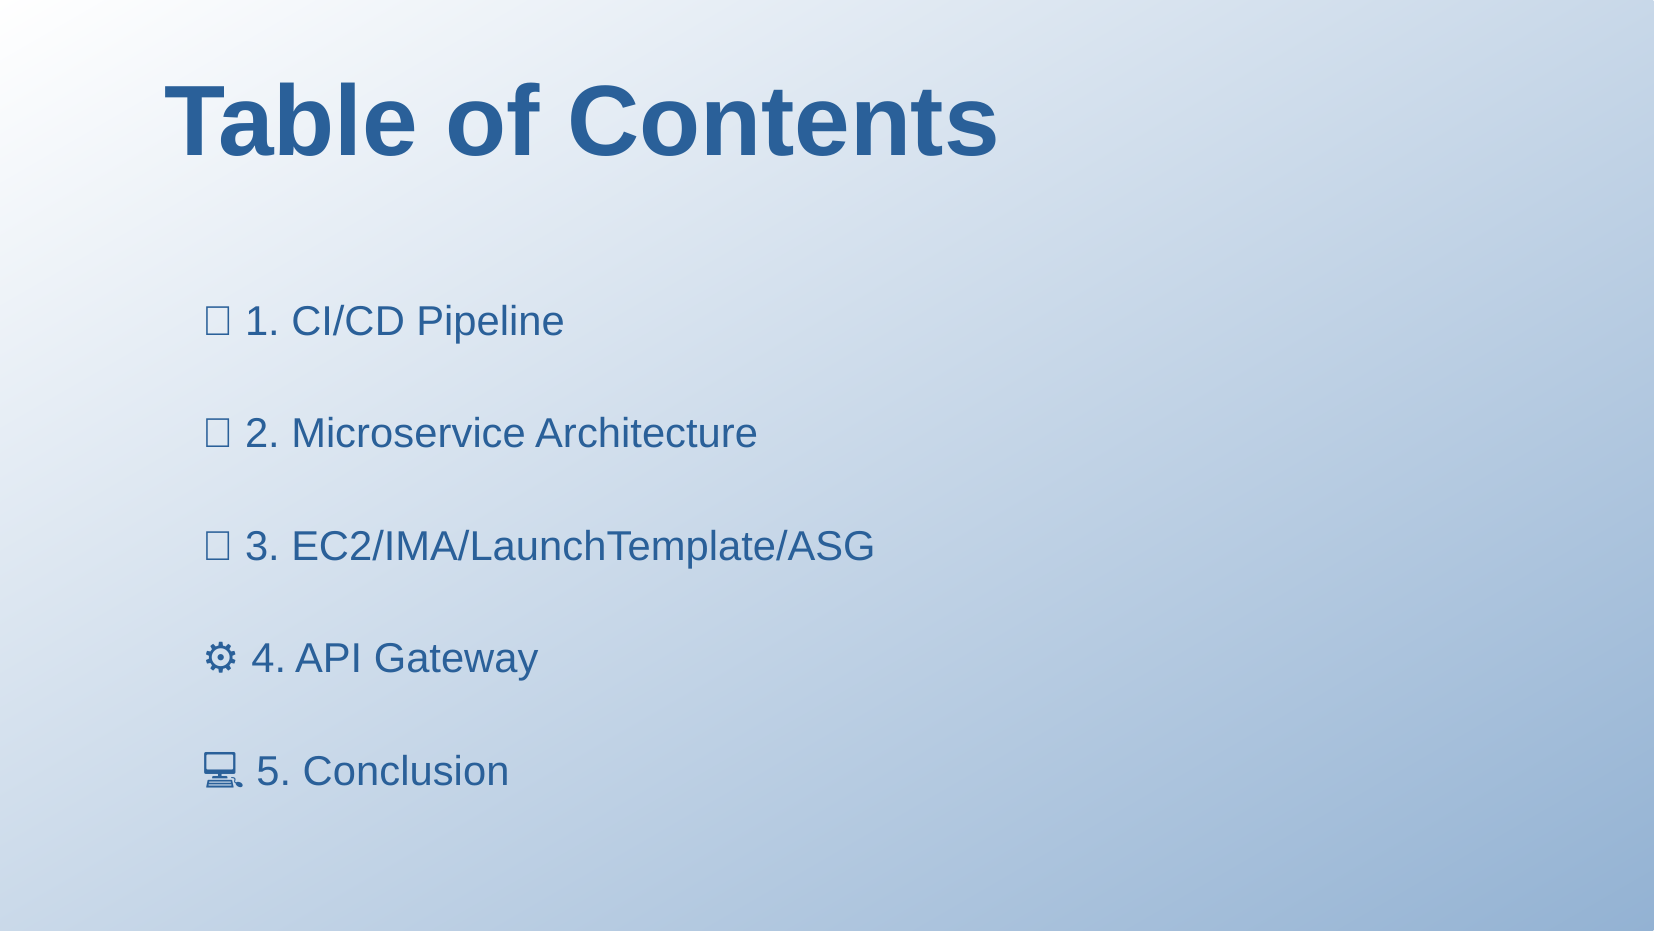

Table of Contents
🧩 1. CI/CD Pipeline
🧠 2. Microservice Architecture
🚀 3. EC2/IMA/LaunchTemplate/ASG
⚙️ 4. API Gateway
💻 5. Conclusion